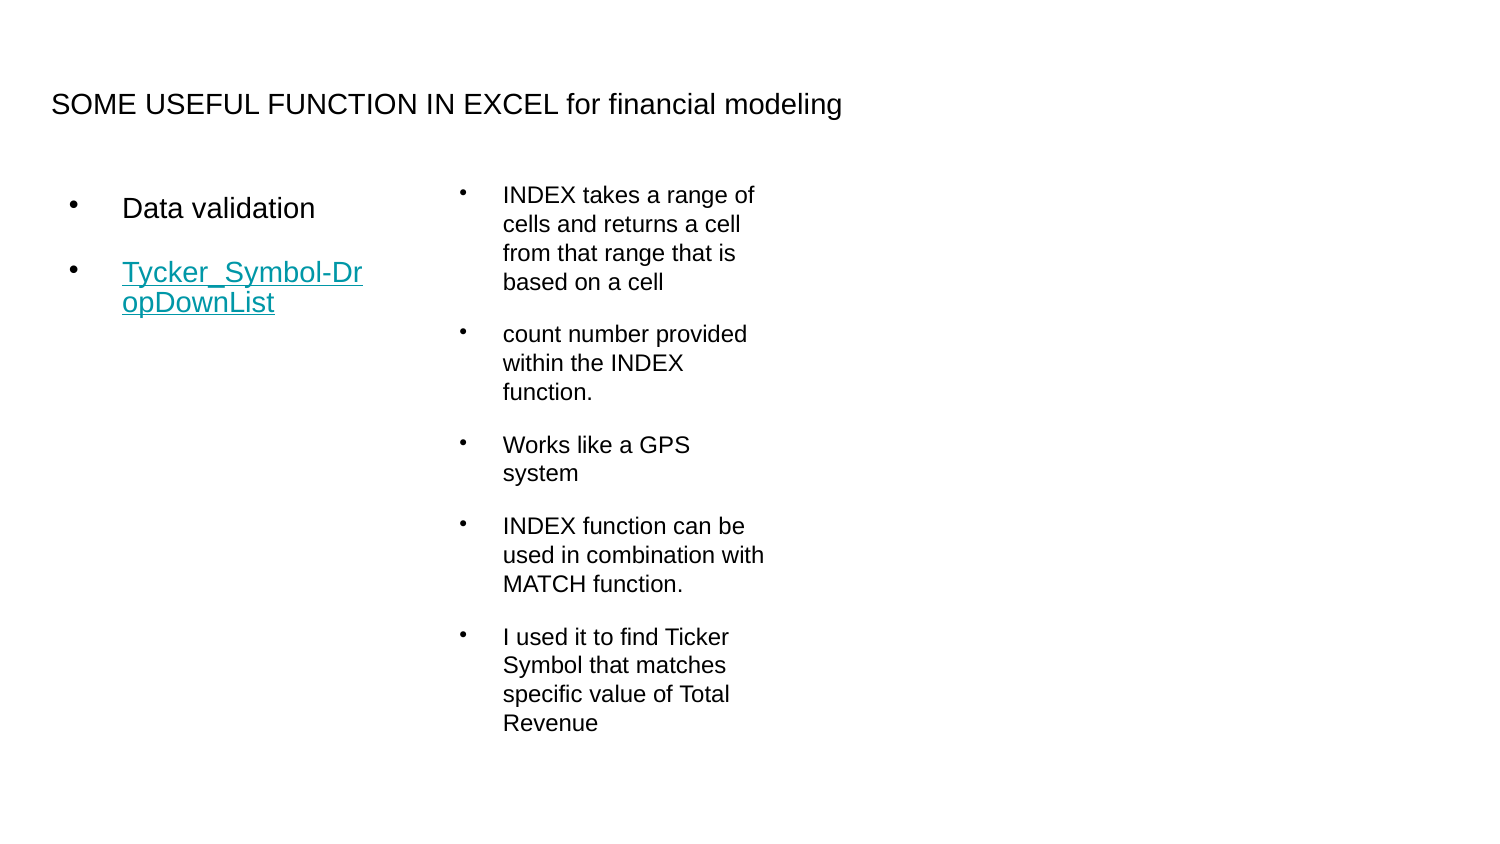

SOME USEFUL FUNCTION IN EXCEL for financial modeling
INDEX takes a range of cells and returns a cell from that range that is based on a cell
count number provided within the INDEX function.
Works like a GPS system
INDEX function can be used in combination with MATCH function.
I used it to find Ticker Symbol that matches specific value of Total Revenue
Data validation
Tycker_Symbol-DropDownList